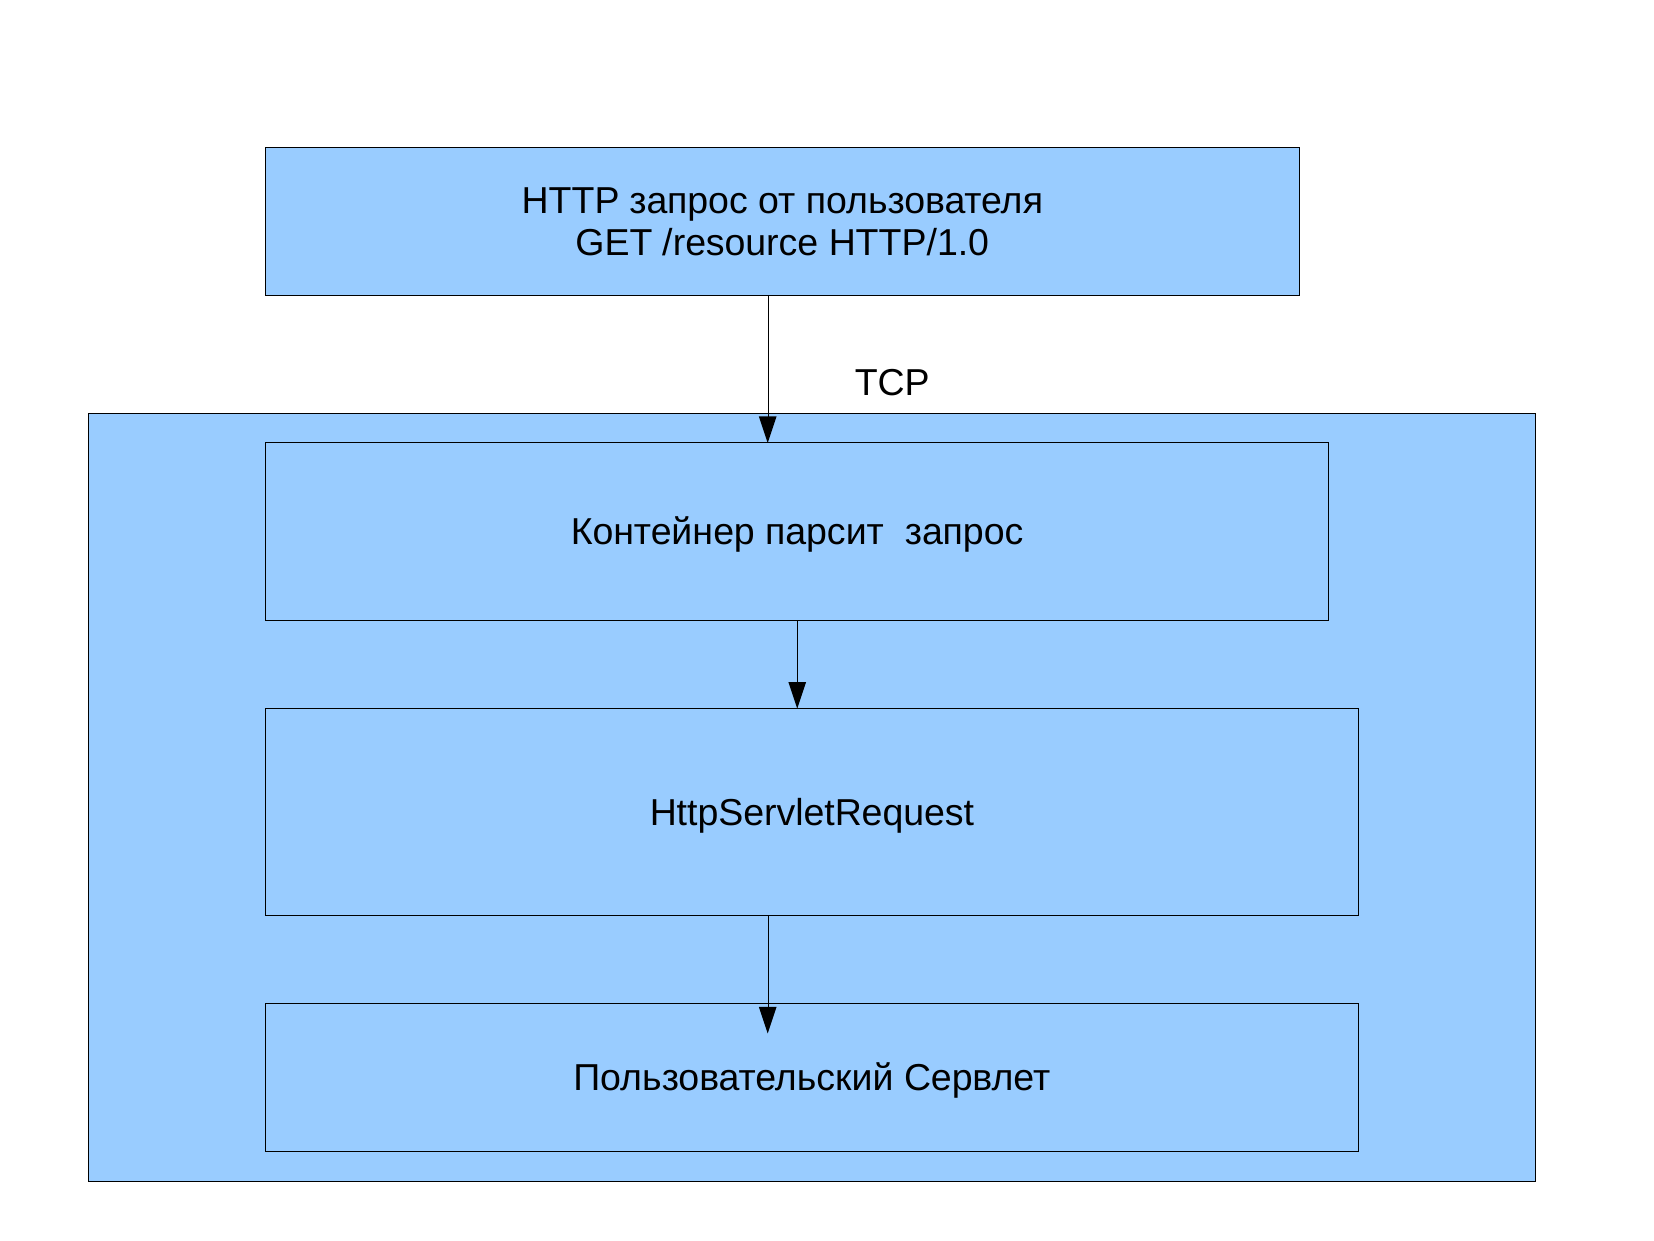

HTTP запрос от пользователя
GET /resource HTTP/1.0
TCP
Контейнер сервлетов
Контейнер парсит запрос
HttpServletRequest
Пользовательский Сервлет